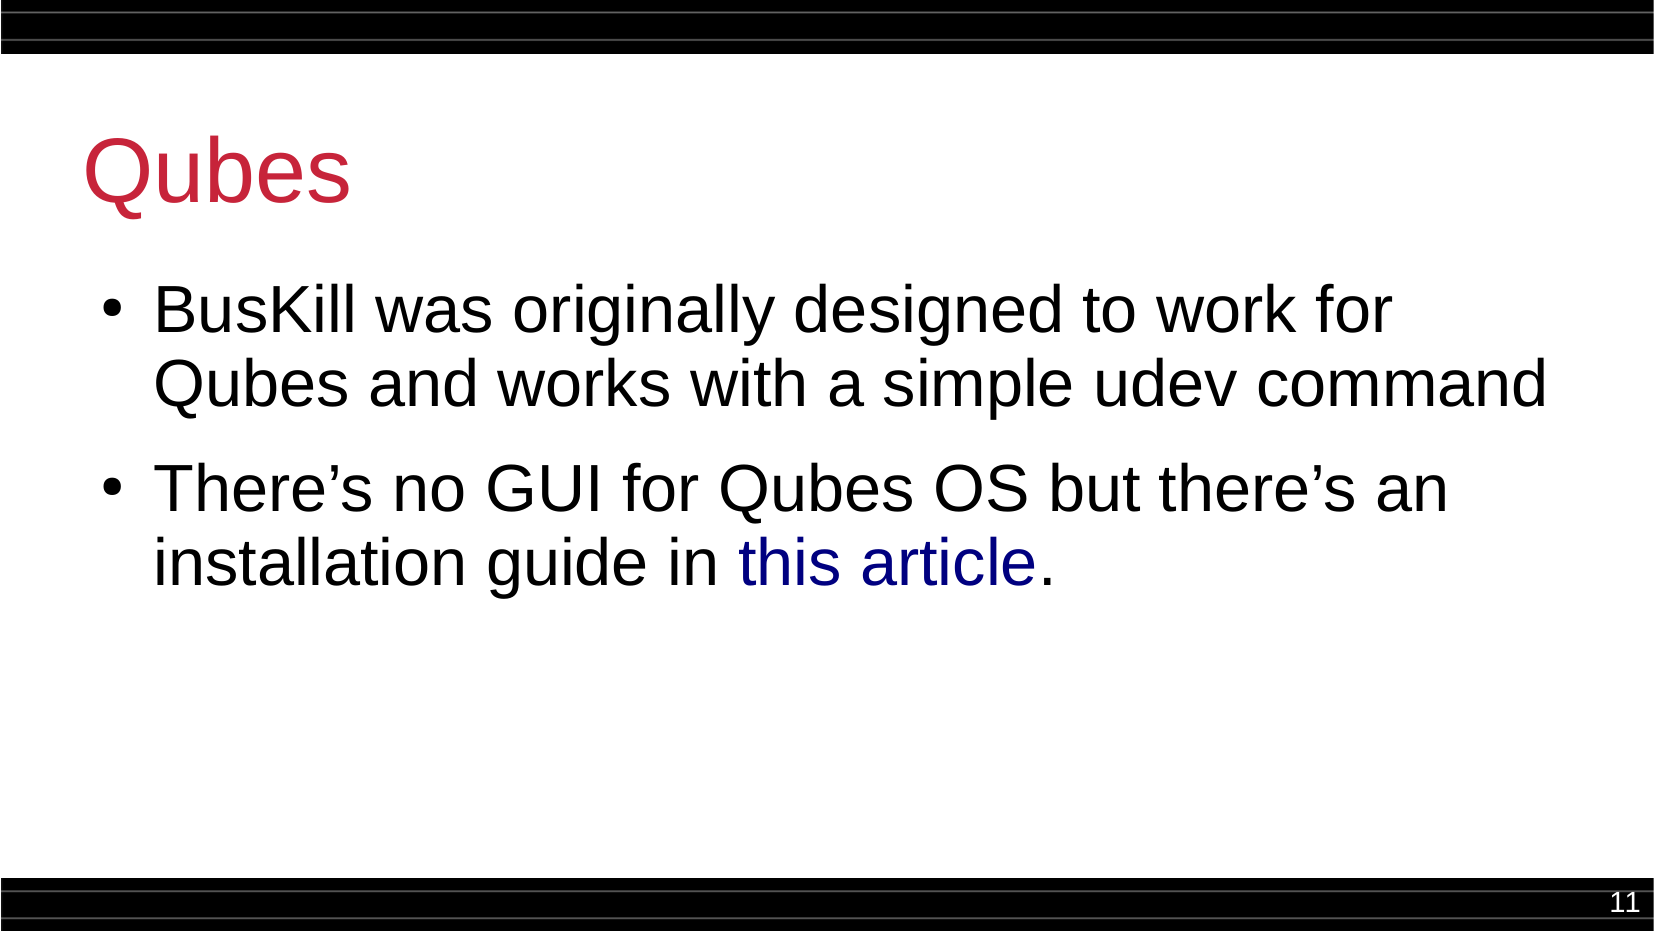

# Qubes
BusKill was originally designed to work for Qubes and works with a simple udev command
There’s no GUI for Qubes OS but there’s an installation guide in this article.